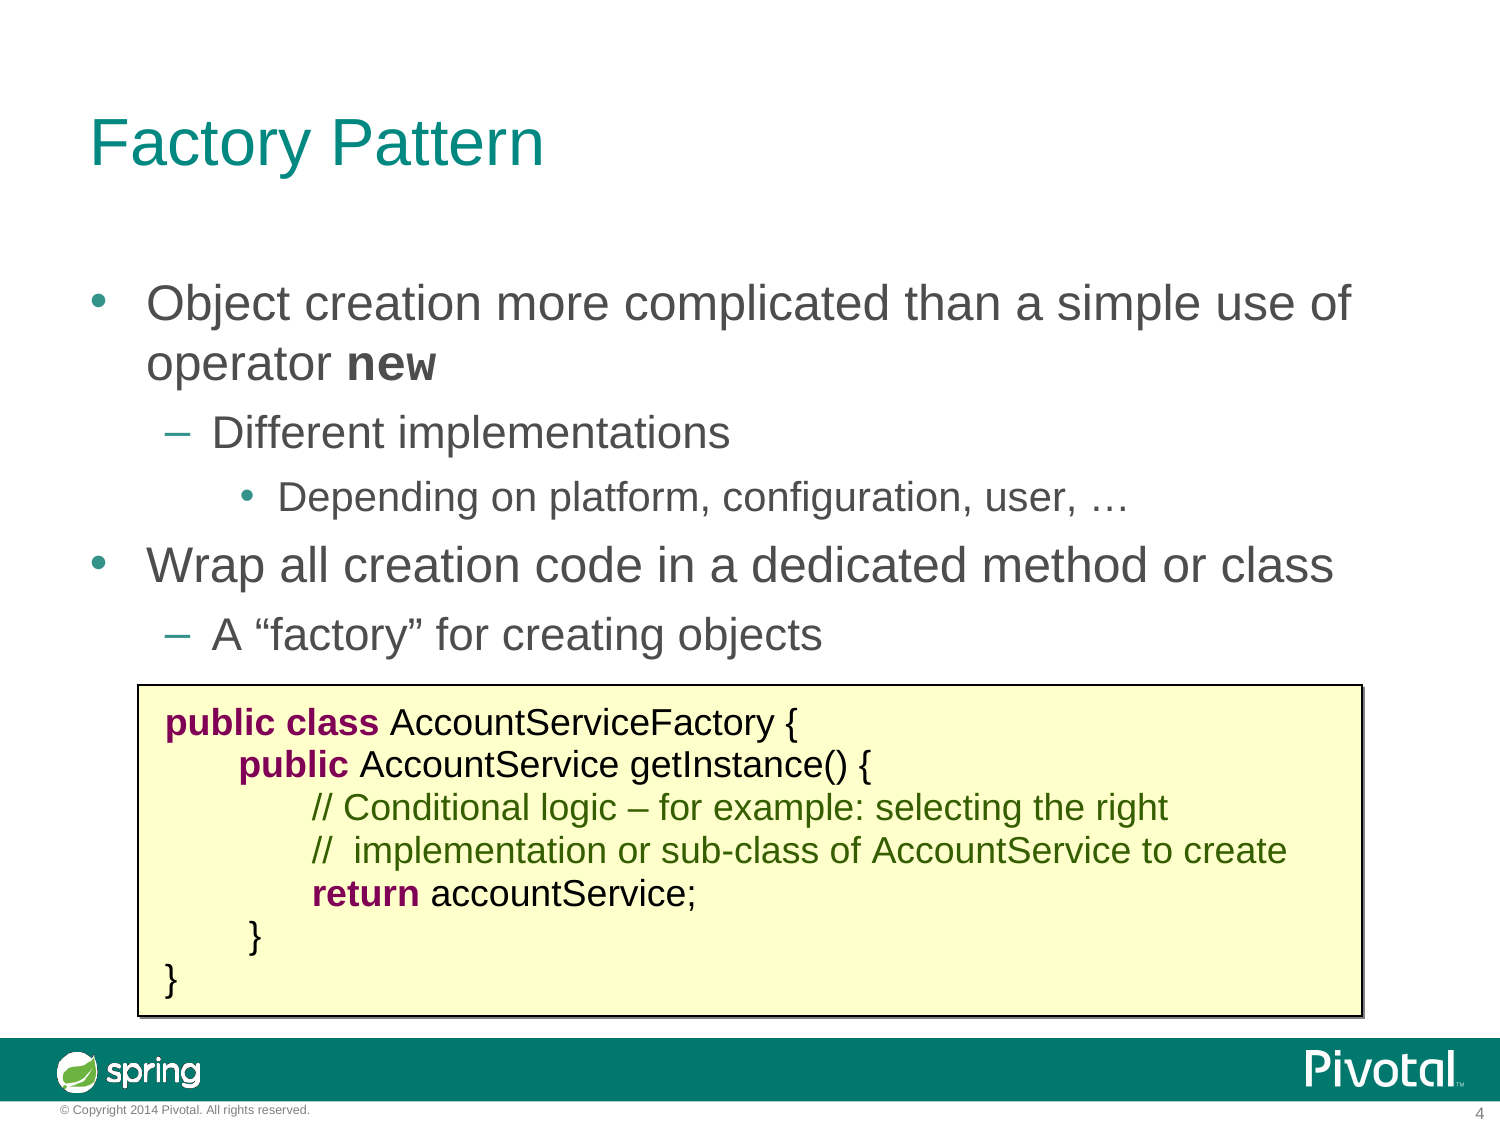

# Factory Pattern
Object creation more complicated than a simple use of operator new
Different implementations
Depending on platform, configuration, user, …
Wrap all creation code in a dedicated method or class
A “factory” for creating objects
public class AccountServiceFactory {
 public AccountService getInstance() {
 // Conditional logic – for example: selecting the right
 // implementation or sub-class of AccountService to create
 return accountService;
 }
}